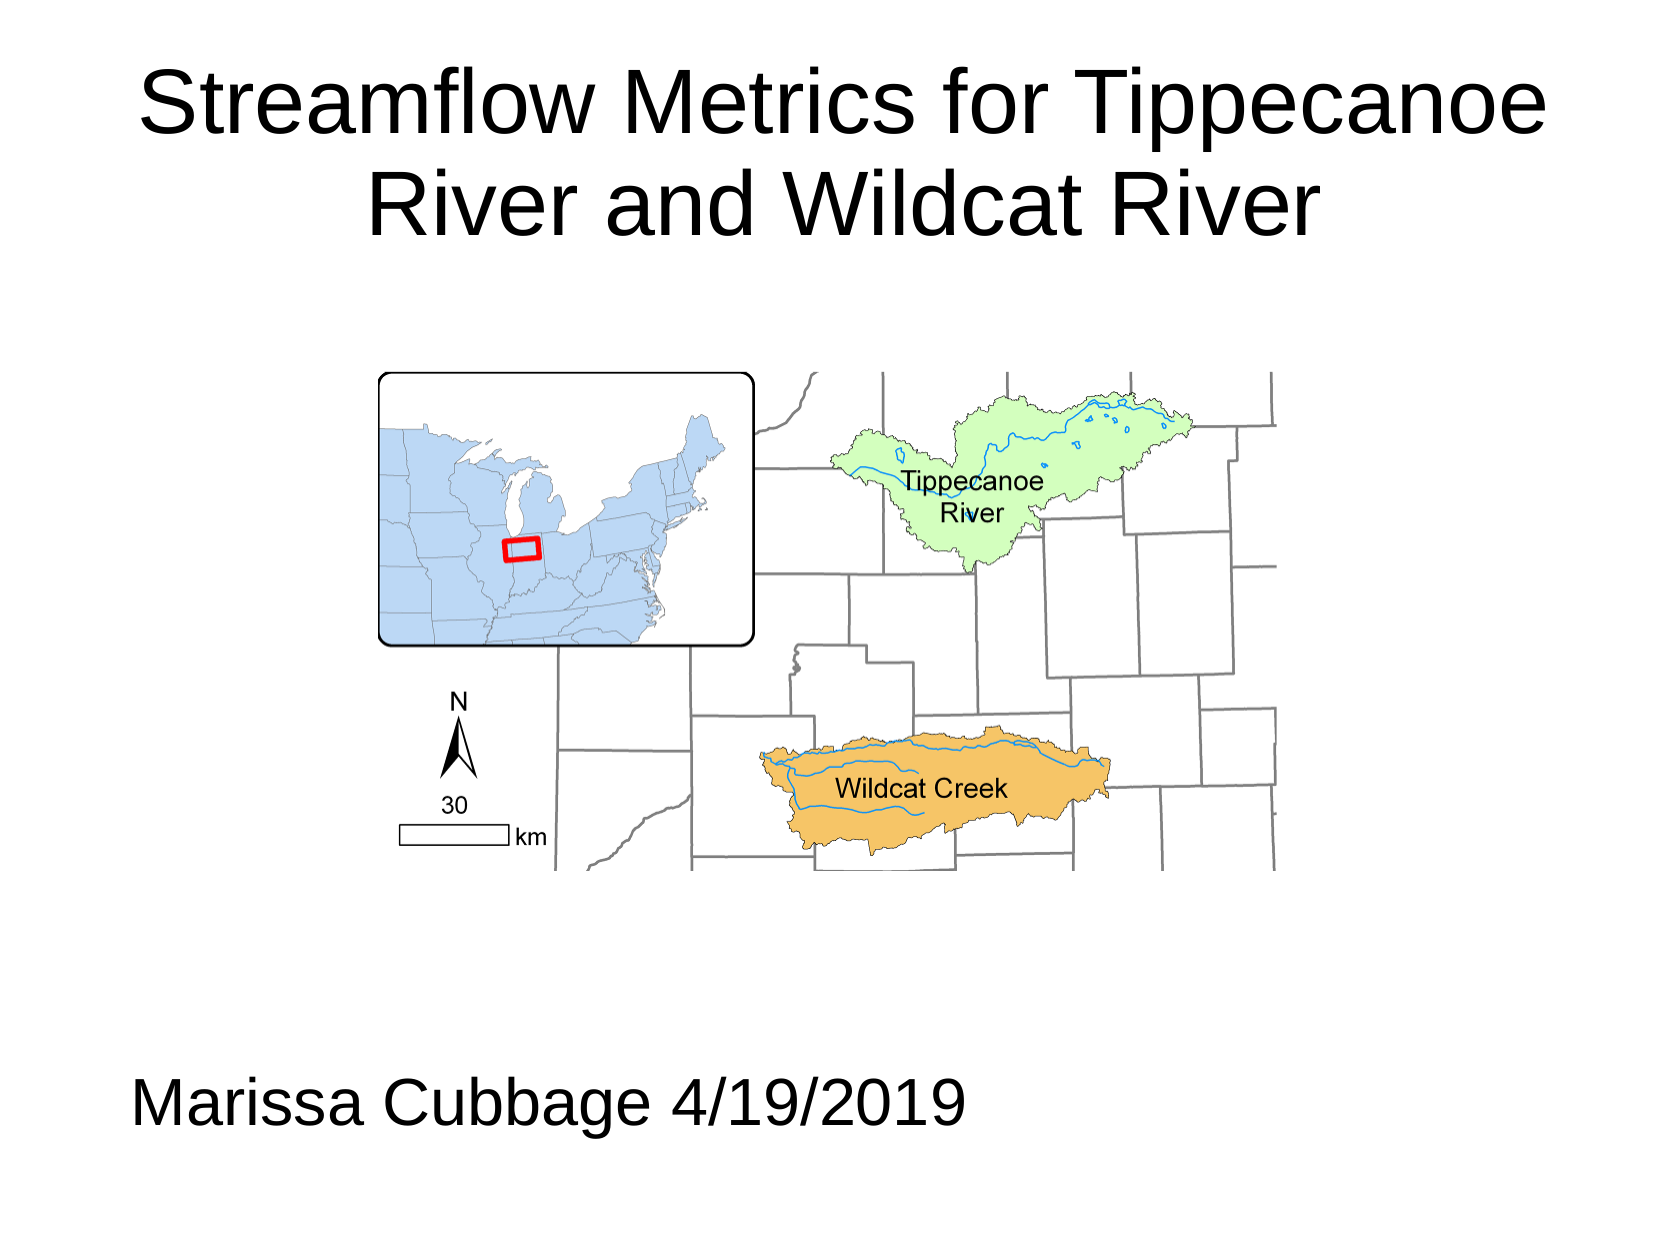

# Streamflow Metrics for Tippecanoe River and Wildcat River
Marissa Cubbage 4/19/2019